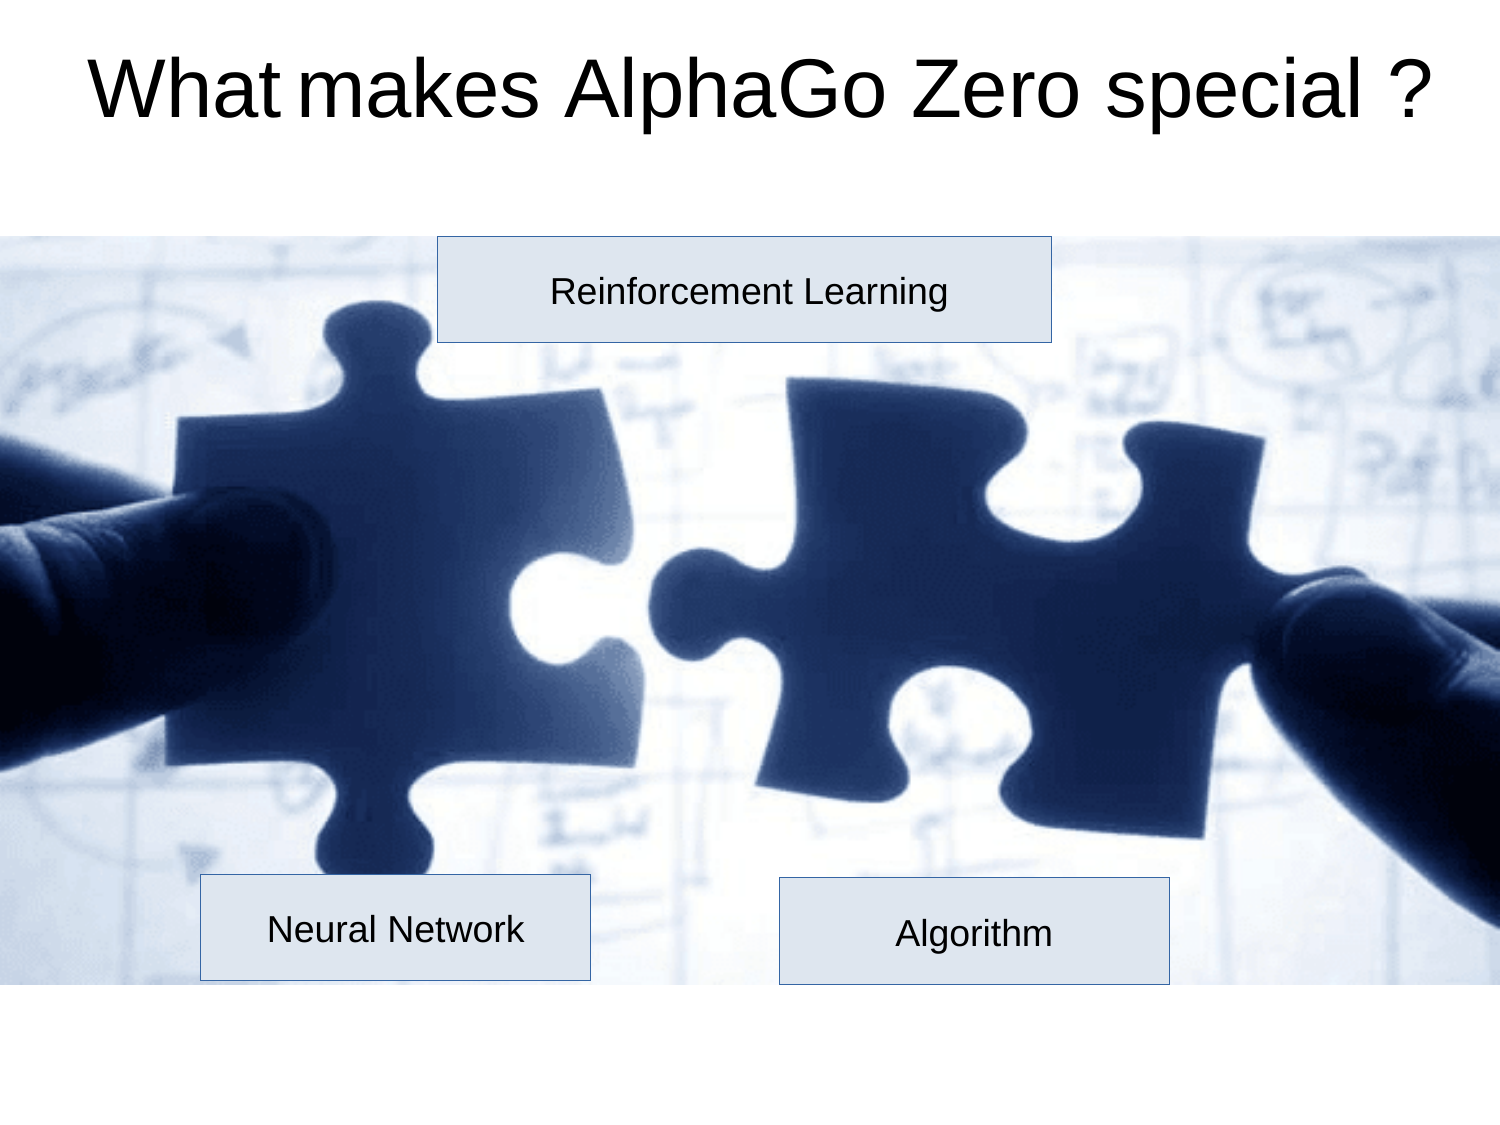

What makes AlphaGo Zero special ?
 Reinforcement Learning
Neural Network
Algorithm